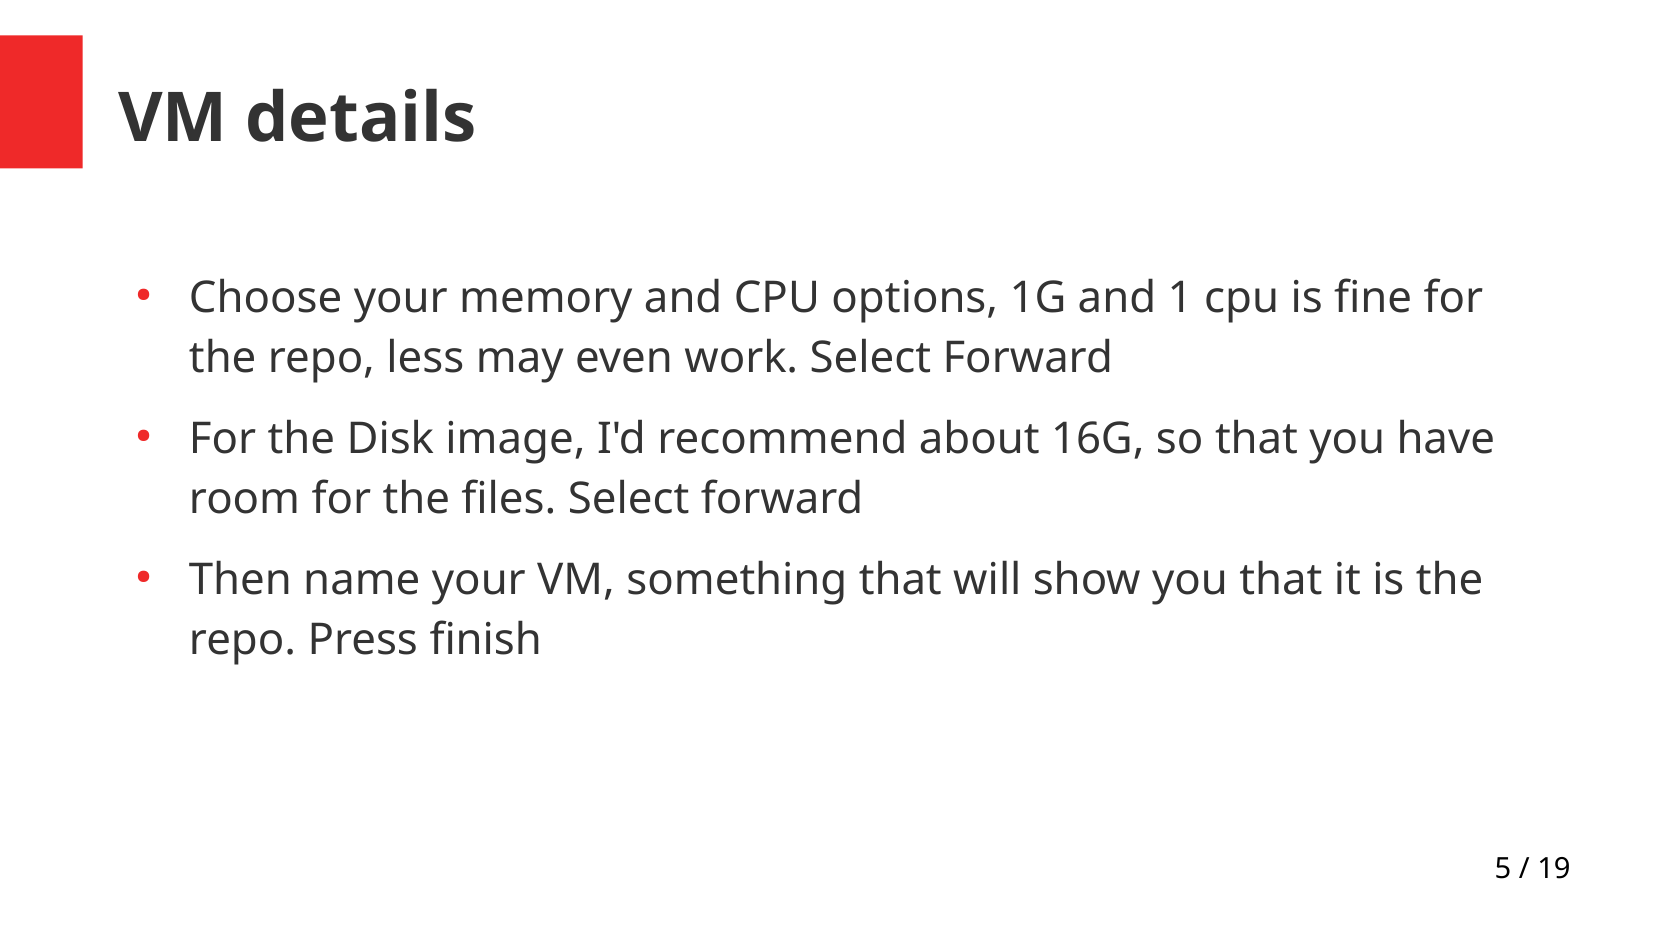

# VM details
Choose your memory and CPU options, 1G and 1 cpu is fine for the repo, less may even work. Select Forward
For the Disk image, I'd recommend about 16G, so that you have room for the files. Select forward
Then name your VM, something that will show you that it is the repo. Press finish
5